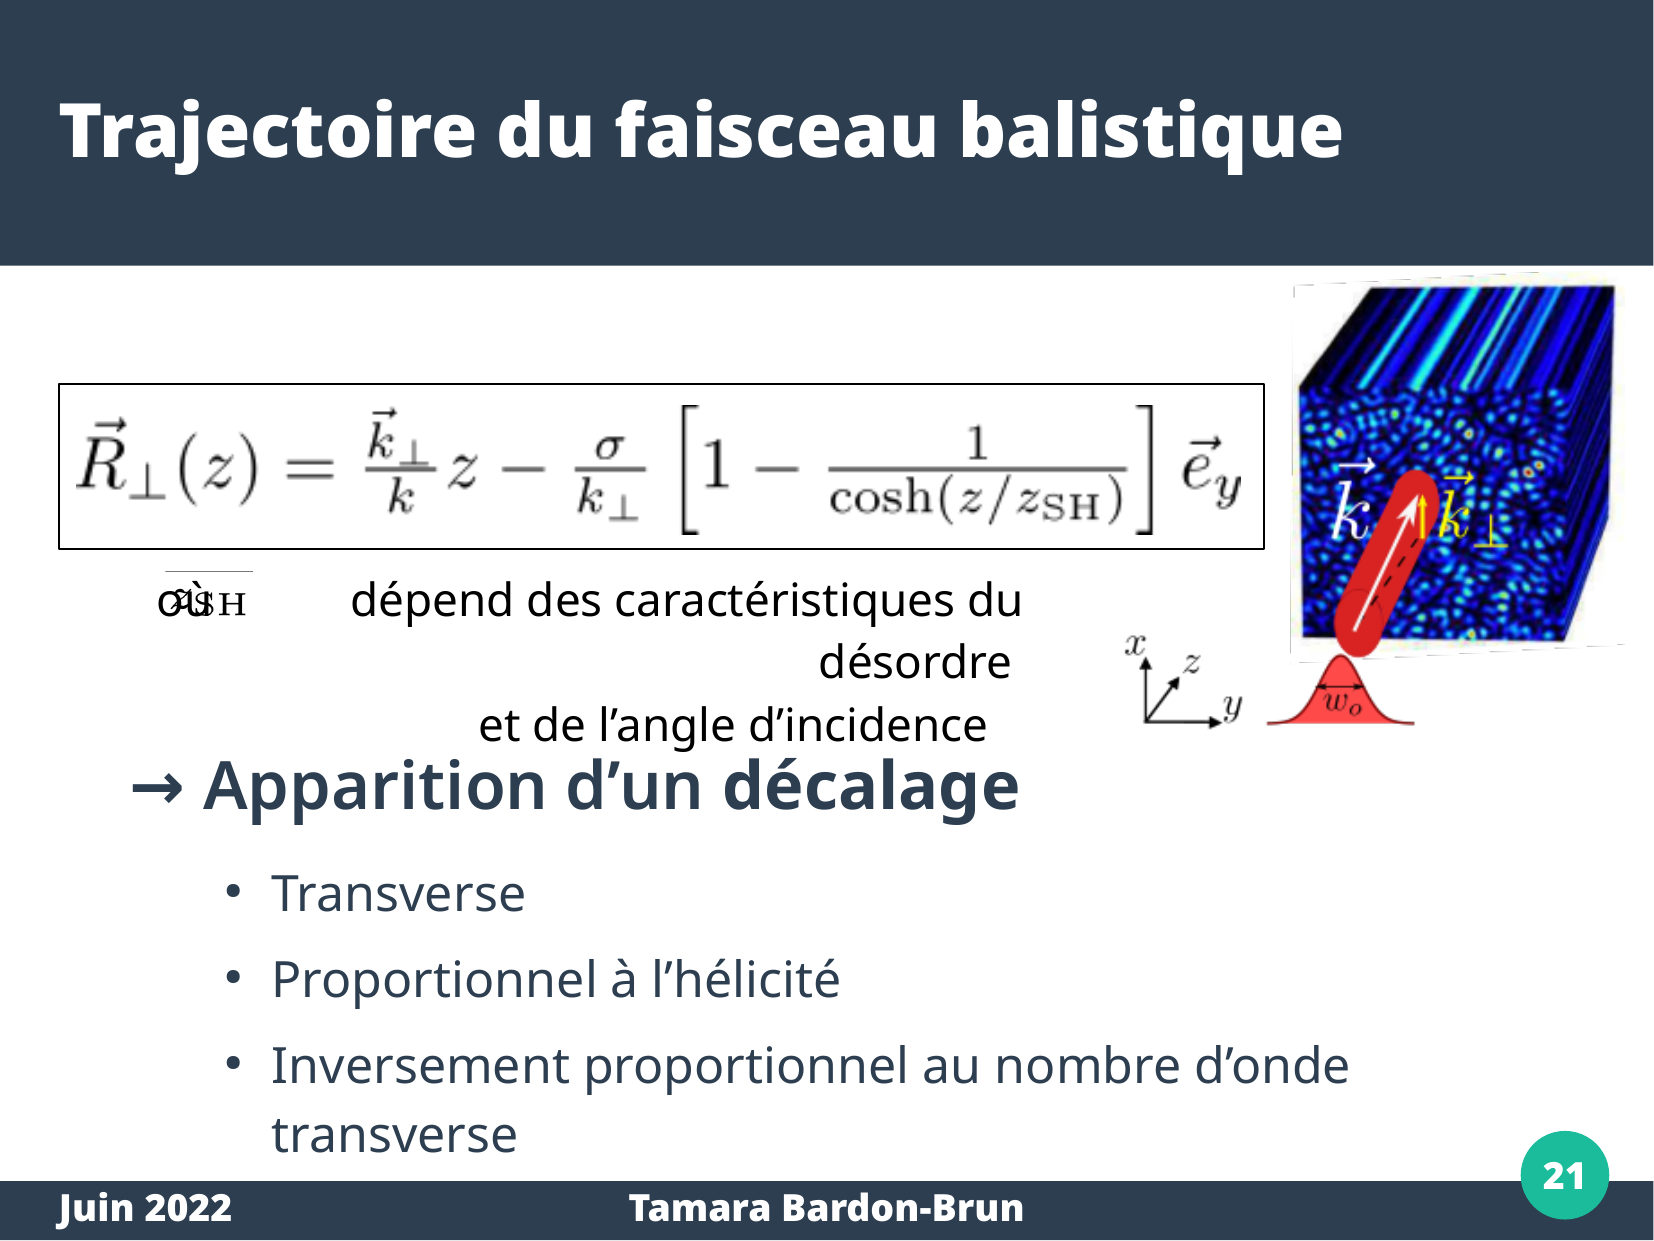

# Trajectoire du faisceau balistique
où	 dépend des caractéristiques du désordre
et de l’angle d’incidence
→ Apparition d’un décalage
Transverse
Proportionnel à l’hélicité
Inversement proportionnel au nombre d’onde transverse
21
Juin 2022
Tamara Bardon-Brun